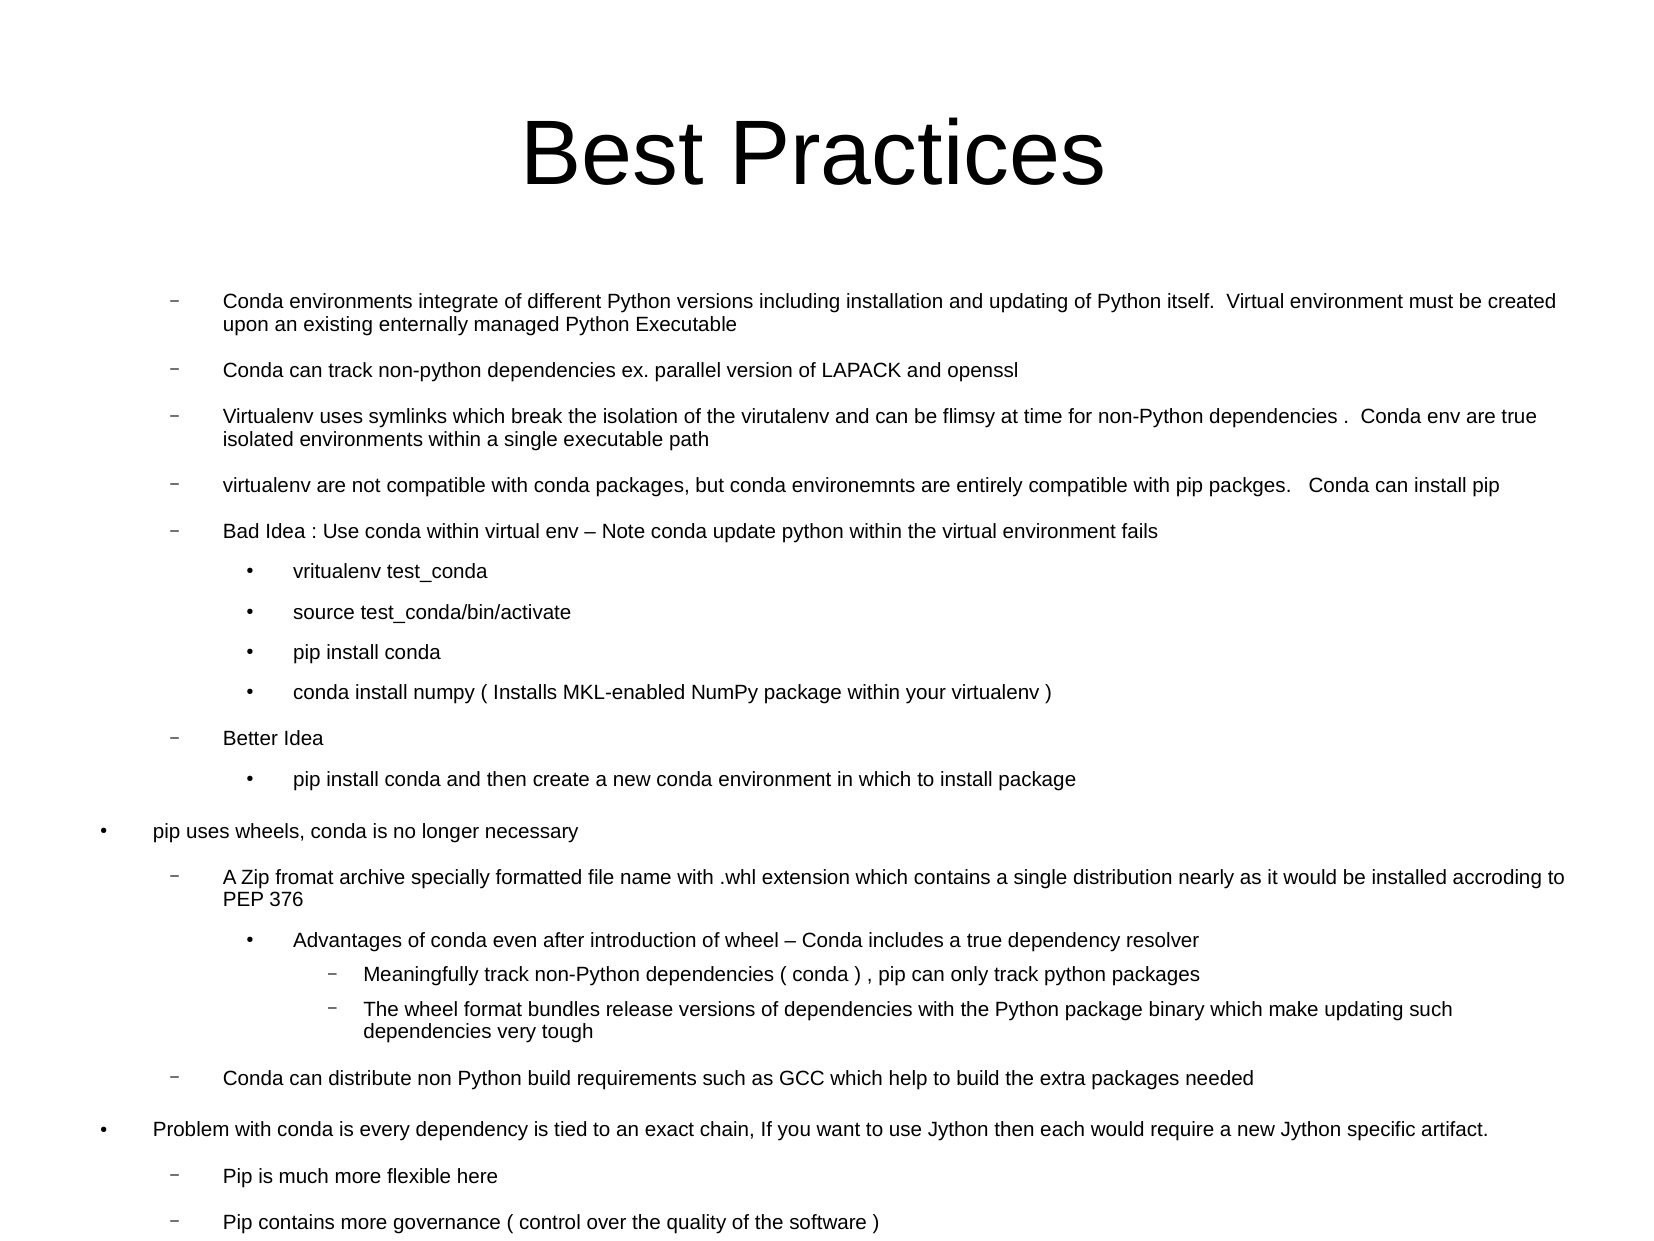

# Best Practices
Conda environments integrate of different Python versions including installation and updating of Python itself. Virtual environment must be created upon an existing enternally managed Python Executable
Conda can track non-python dependencies ex. parallel version of LAPACK and openssl
Virtualenv uses symlinks which break the isolation of the virutalenv and can be flimsy at time for non-Python dependencies . Conda env are true isolated environments within a single executable path
virtualenv are not compatible with conda packages, but conda environemnts are entirely compatible with pip packges. Conda can install pip
Bad Idea : Use conda within virtual env – Note conda update python within the virtual environment fails
vritualenv test_conda
source test_conda/bin/activate
pip install conda
conda install numpy ( Installs MKL-enabled NumPy package within your virtualenv )
Better Idea
pip install conda and then create a new conda environment in which to install package
pip uses wheels, conda is no longer necessary
A Zip fromat archive specially formatted file name with .whl extension which contains a single distribution nearly as it would be installed accroding to PEP 376
Advantages of conda even after introduction of wheel – Conda includes a true dependency resolver
Meaningfully track non-Python dependencies ( conda ) , pip can only track python packages
The wheel format bundles release versions of dependencies with the Python package binary which make updating such dependencies very tough
Conda can distribute non Python build requirements such as GCC which help to build the extra packages needed
Problem with conda is every dependency is tied to an exact chain, If you want to use Jython then each would require a new Jython specific artifact.
Pip is much more flexible here
Pip contains more governance ( control over the quality of the software )